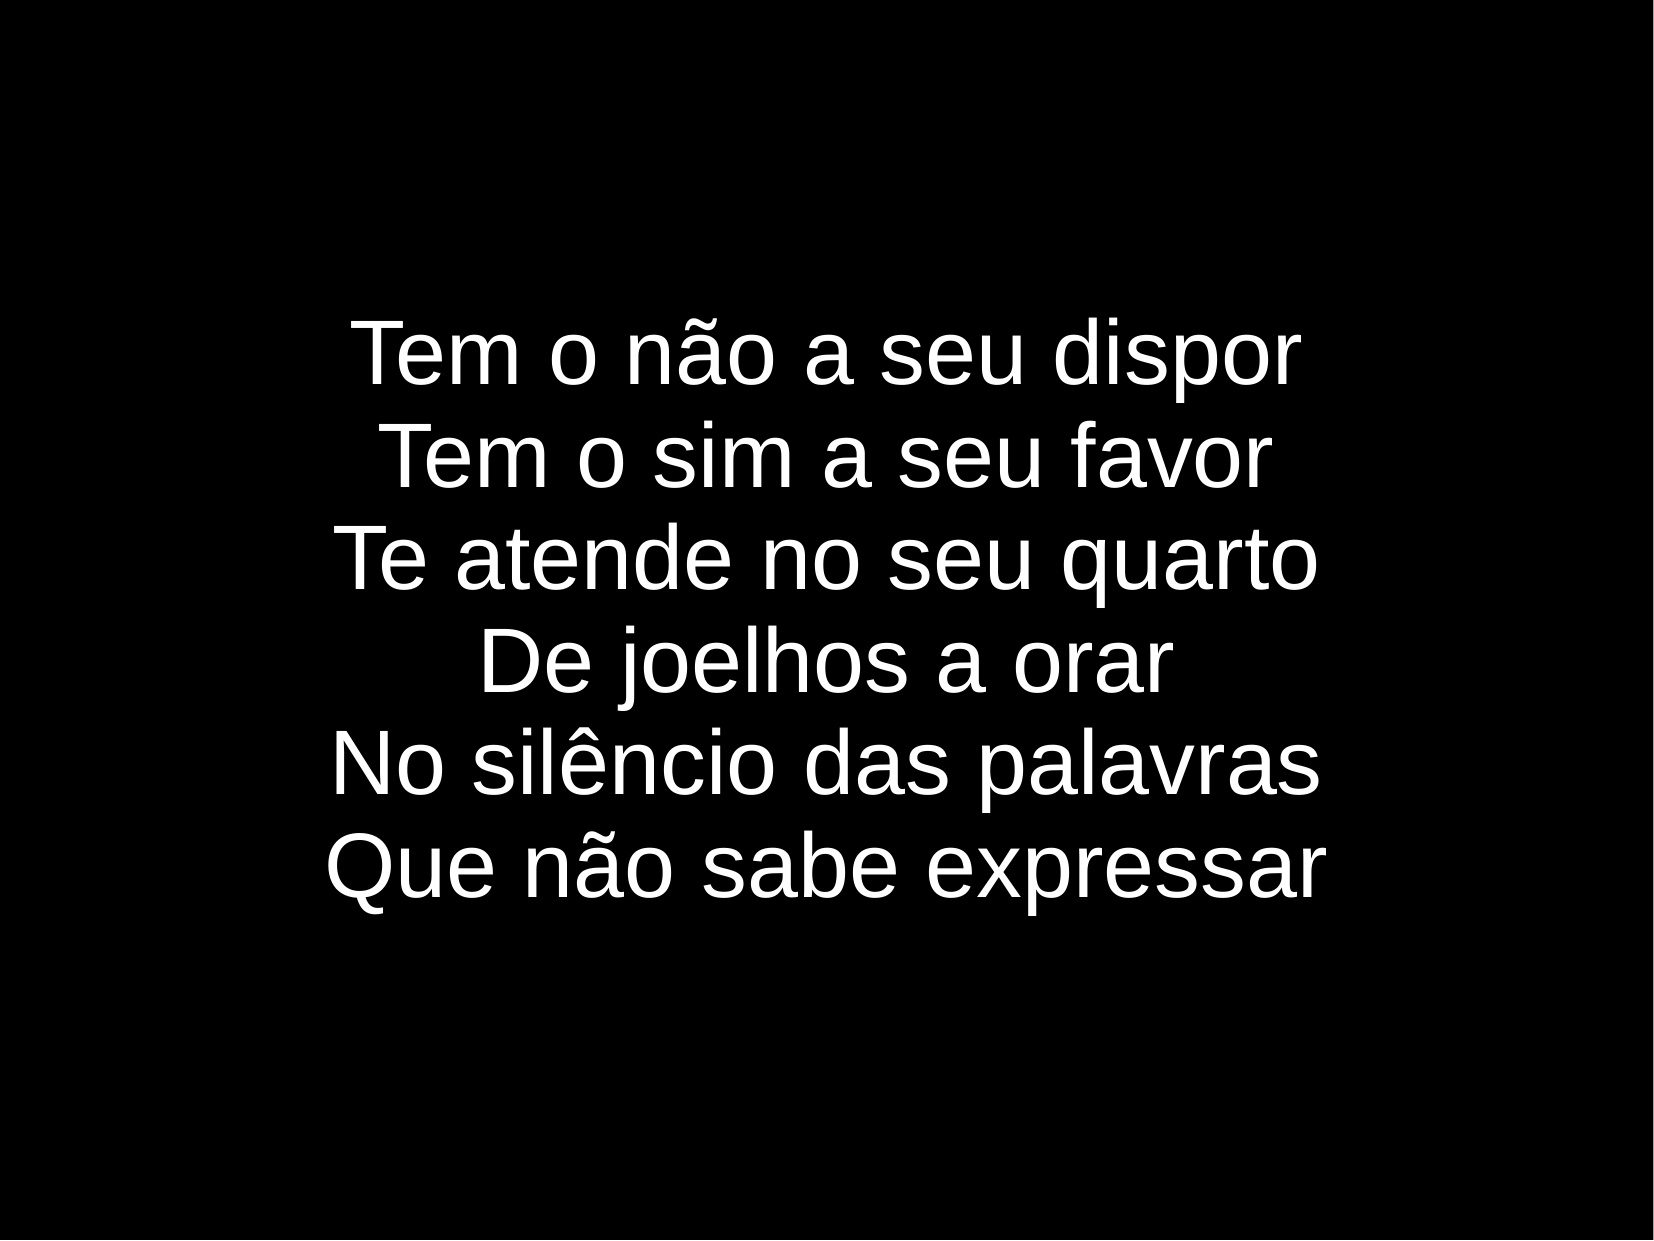

# Tem o não a seu dispor
Tem o sim a seu favor
Te atende no seu quarto
De joelhos a orar
No silêncio das palavras
Que não sabe expressar